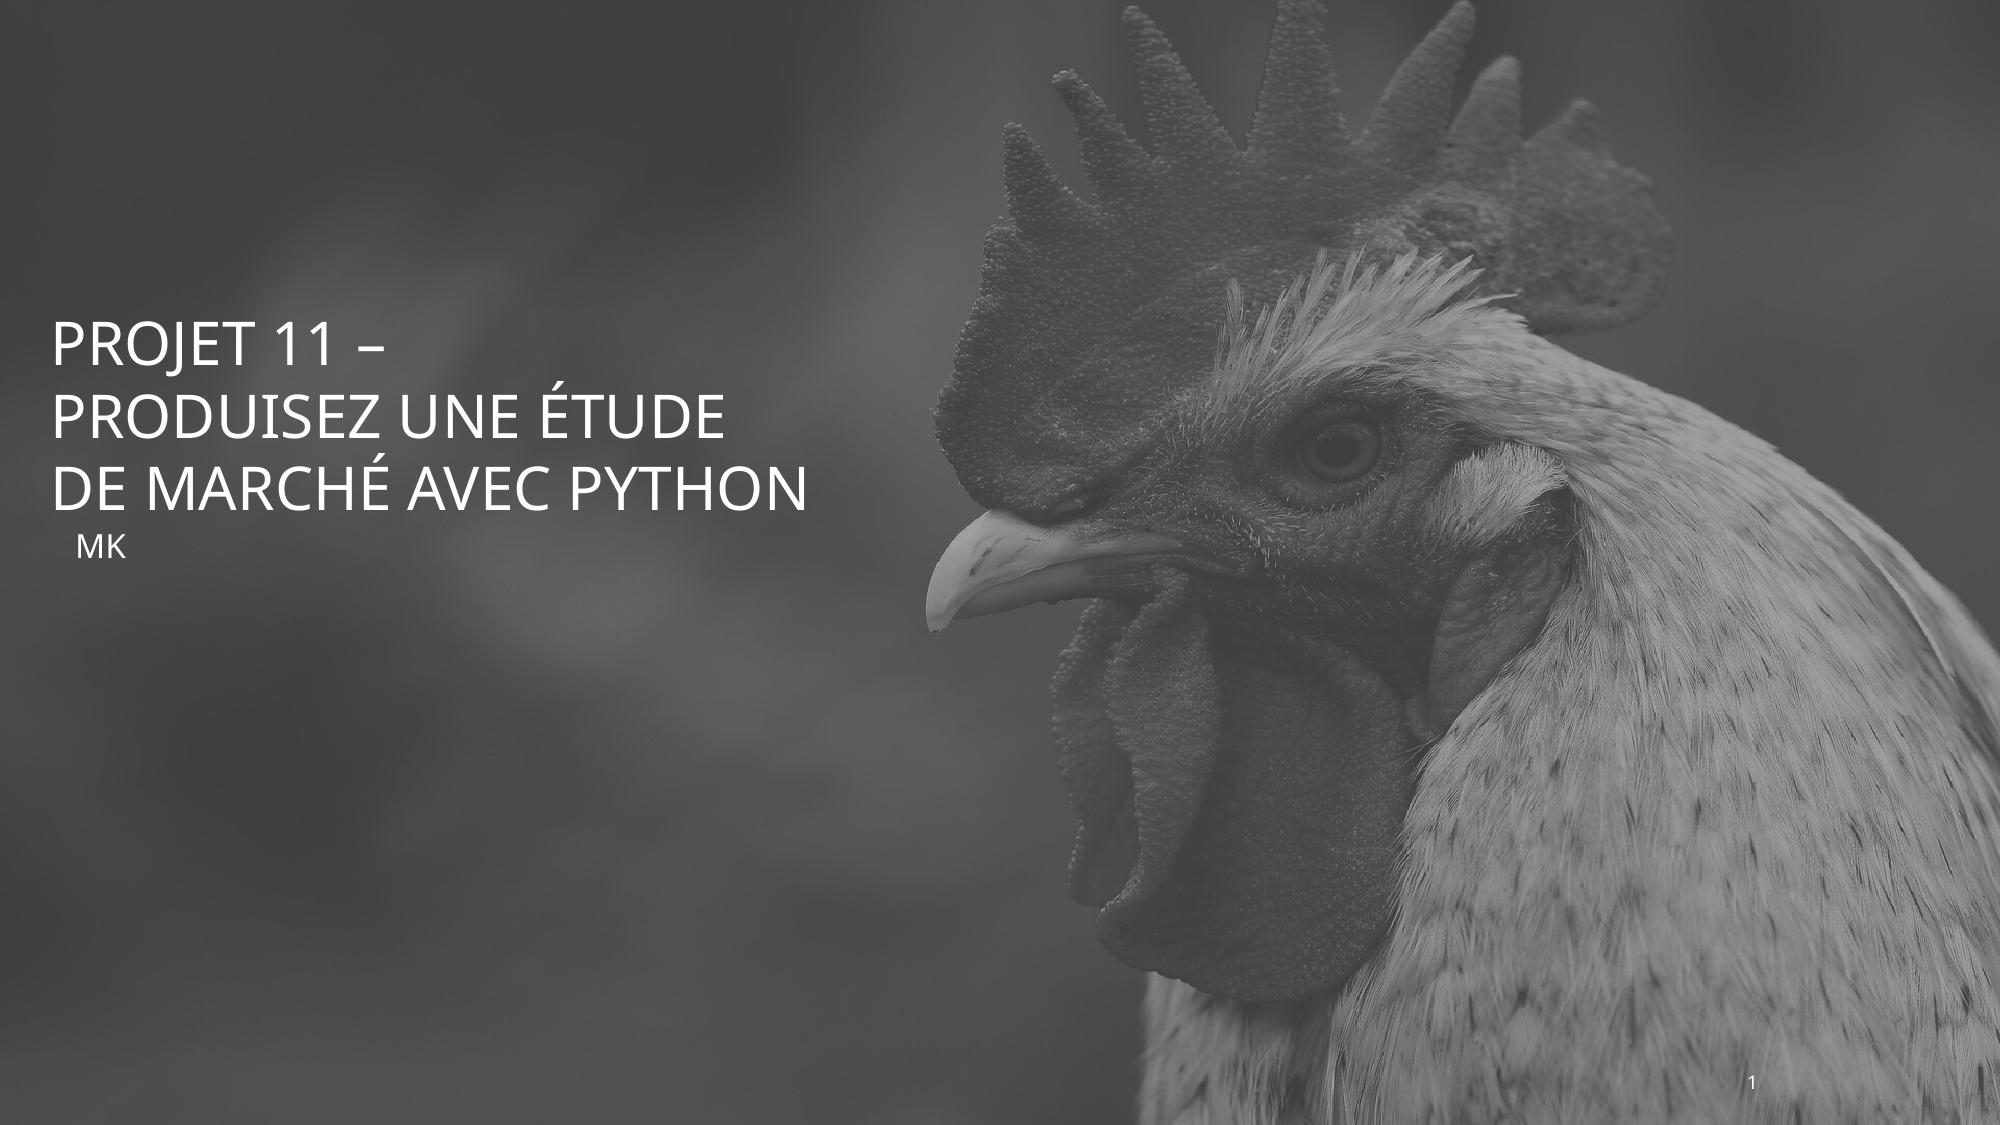

# Projet 11 – Produisez une étude de marché avec Python
MK
1